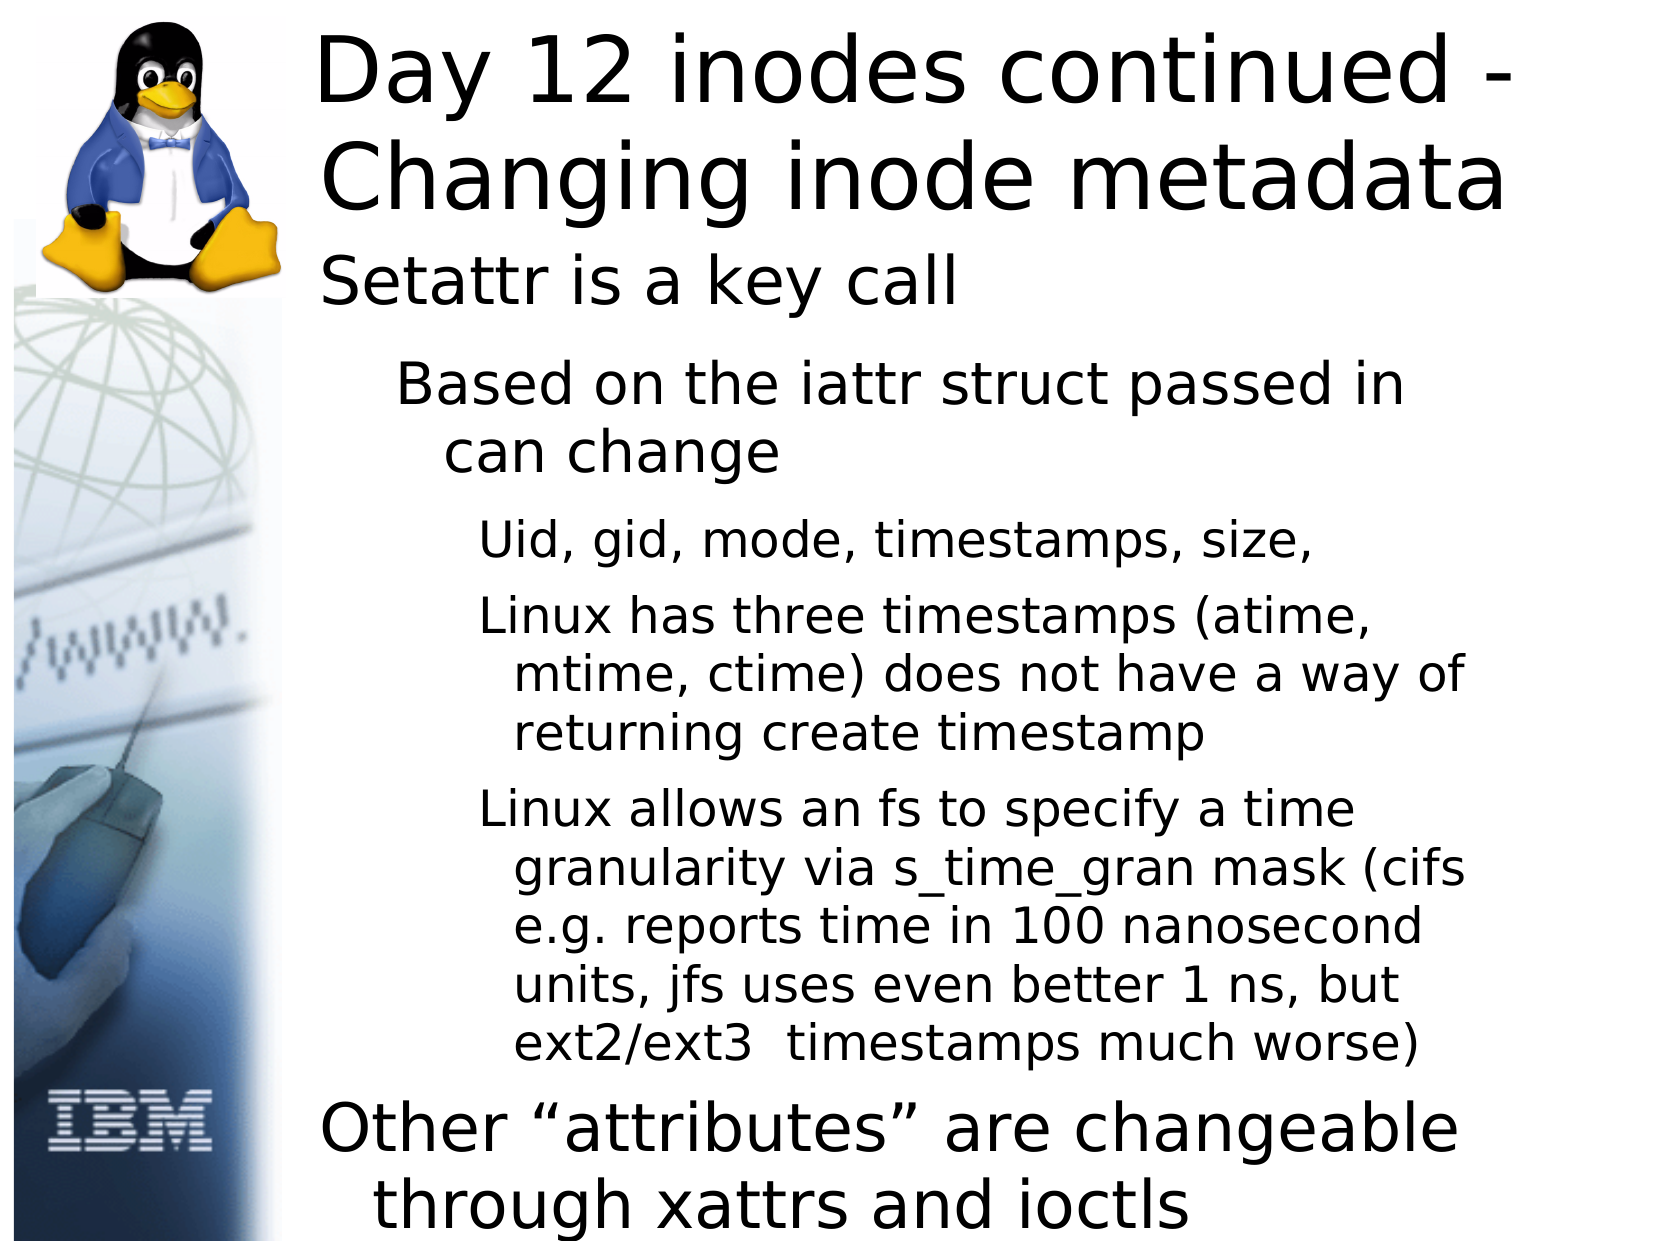

# Day 12 inodes continued - Changing inode metadata
Setattr is a key call
Based on the iattr struct passed in can change
Uid, gid, mode, timestamps, size,
Linux has three timestamps (atime, mtime, ctime) does not have a way of returning create timestamp
Linux allows an fs to specify a time granularity via s_time_gran mask (cifs e.g. reports time in 100 nanosecond units, jfs uses even better 1 ns, but ext2/ext3 timestamps much worse)
Other “attributes” are changeable through xattrs and ioctls